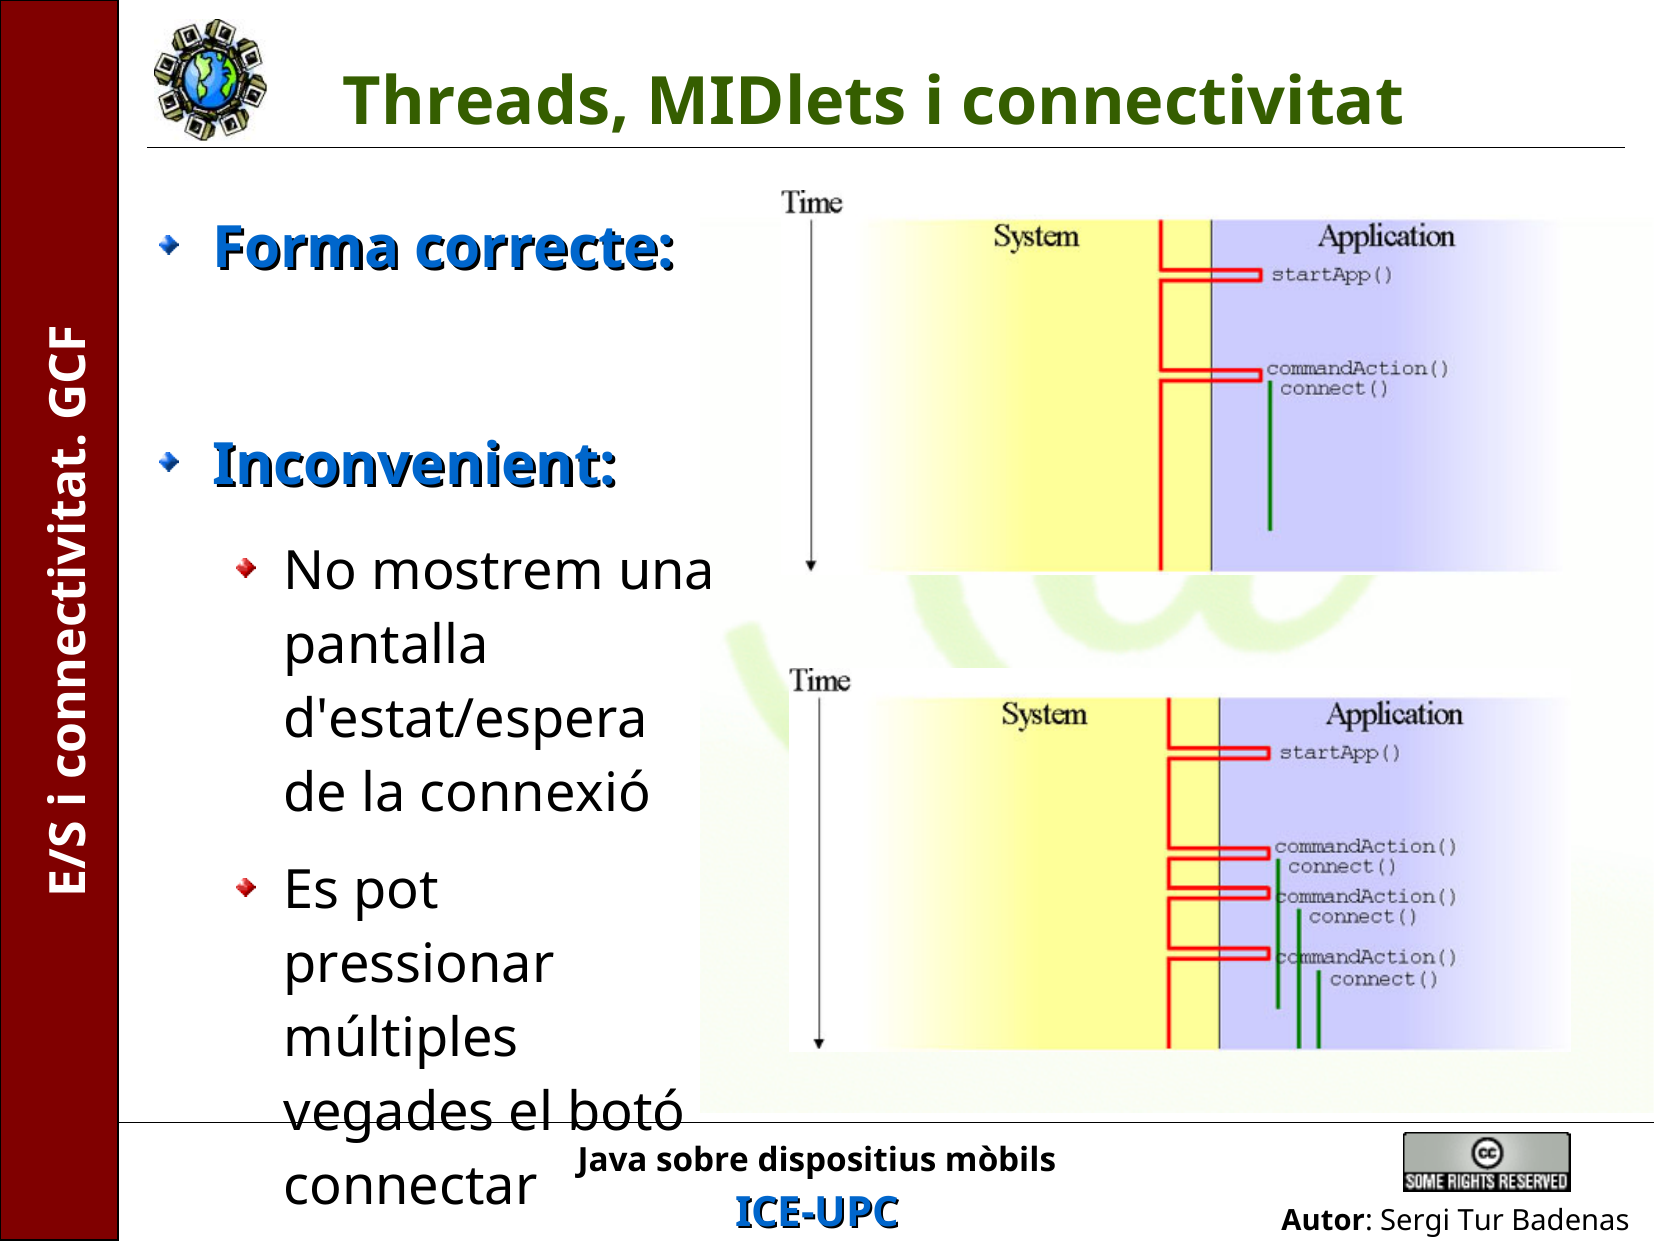

# Threads, MIDlets i connectivitat
Forma correcte:
Inconvenient:
No mostrem una pantalla d'estat/espera de la connexió
Es pot pressionar múltiples vegades el botó connectar